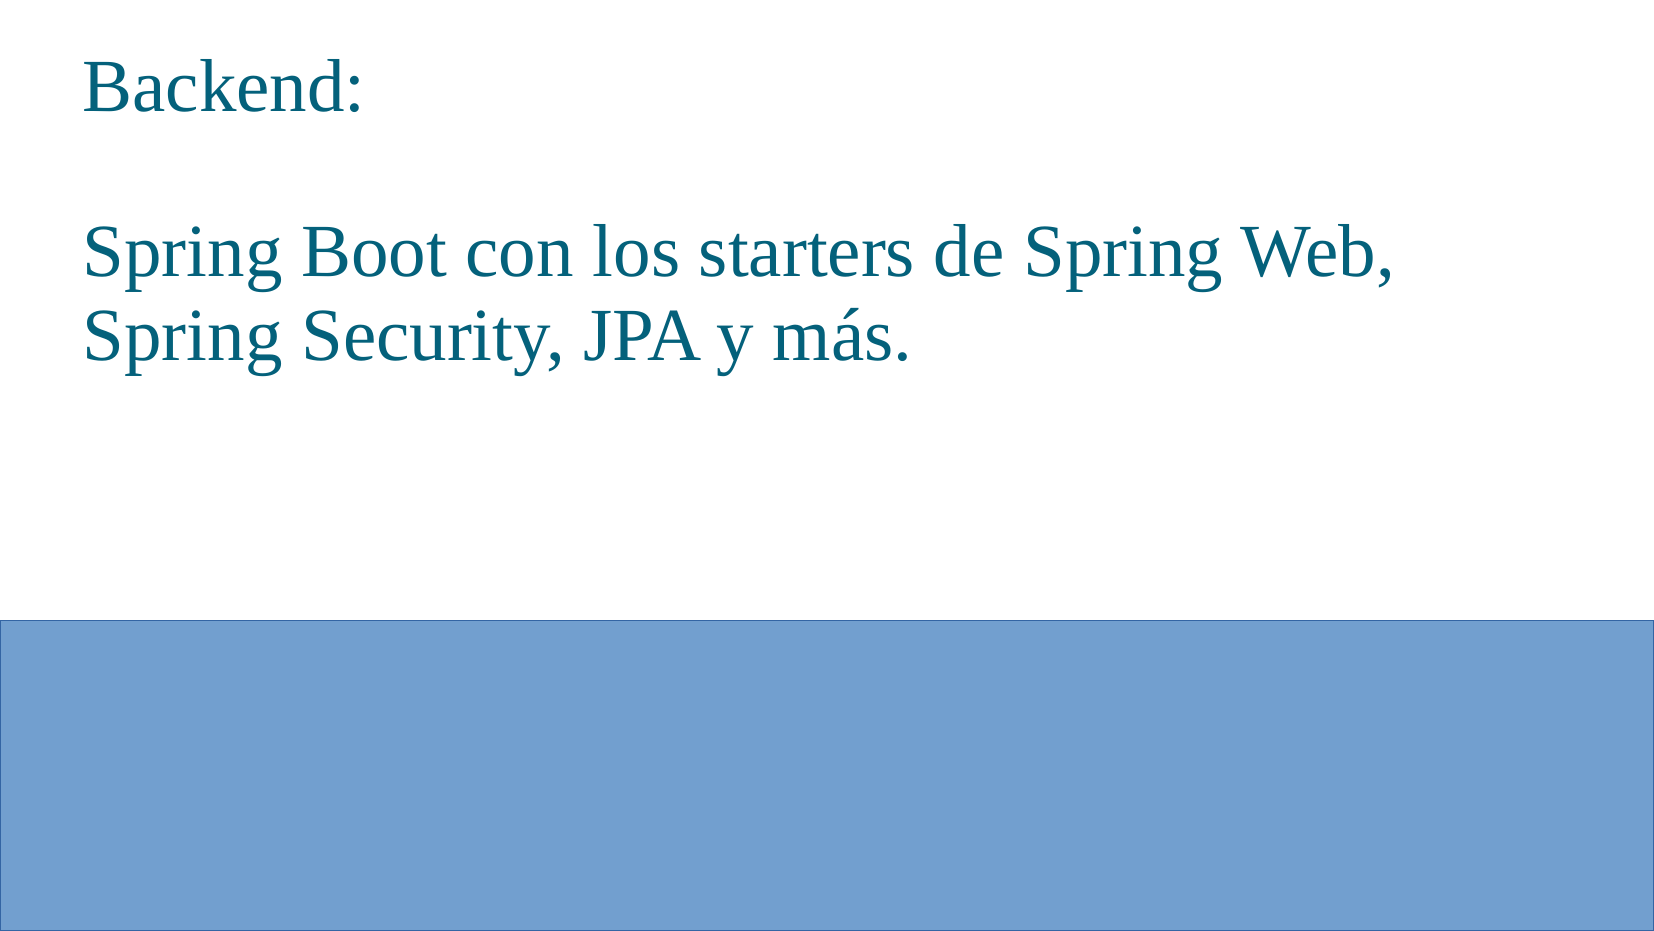

# Backend: Spring Boot con los starters de Spring Web, Spring Security, JPA y más.